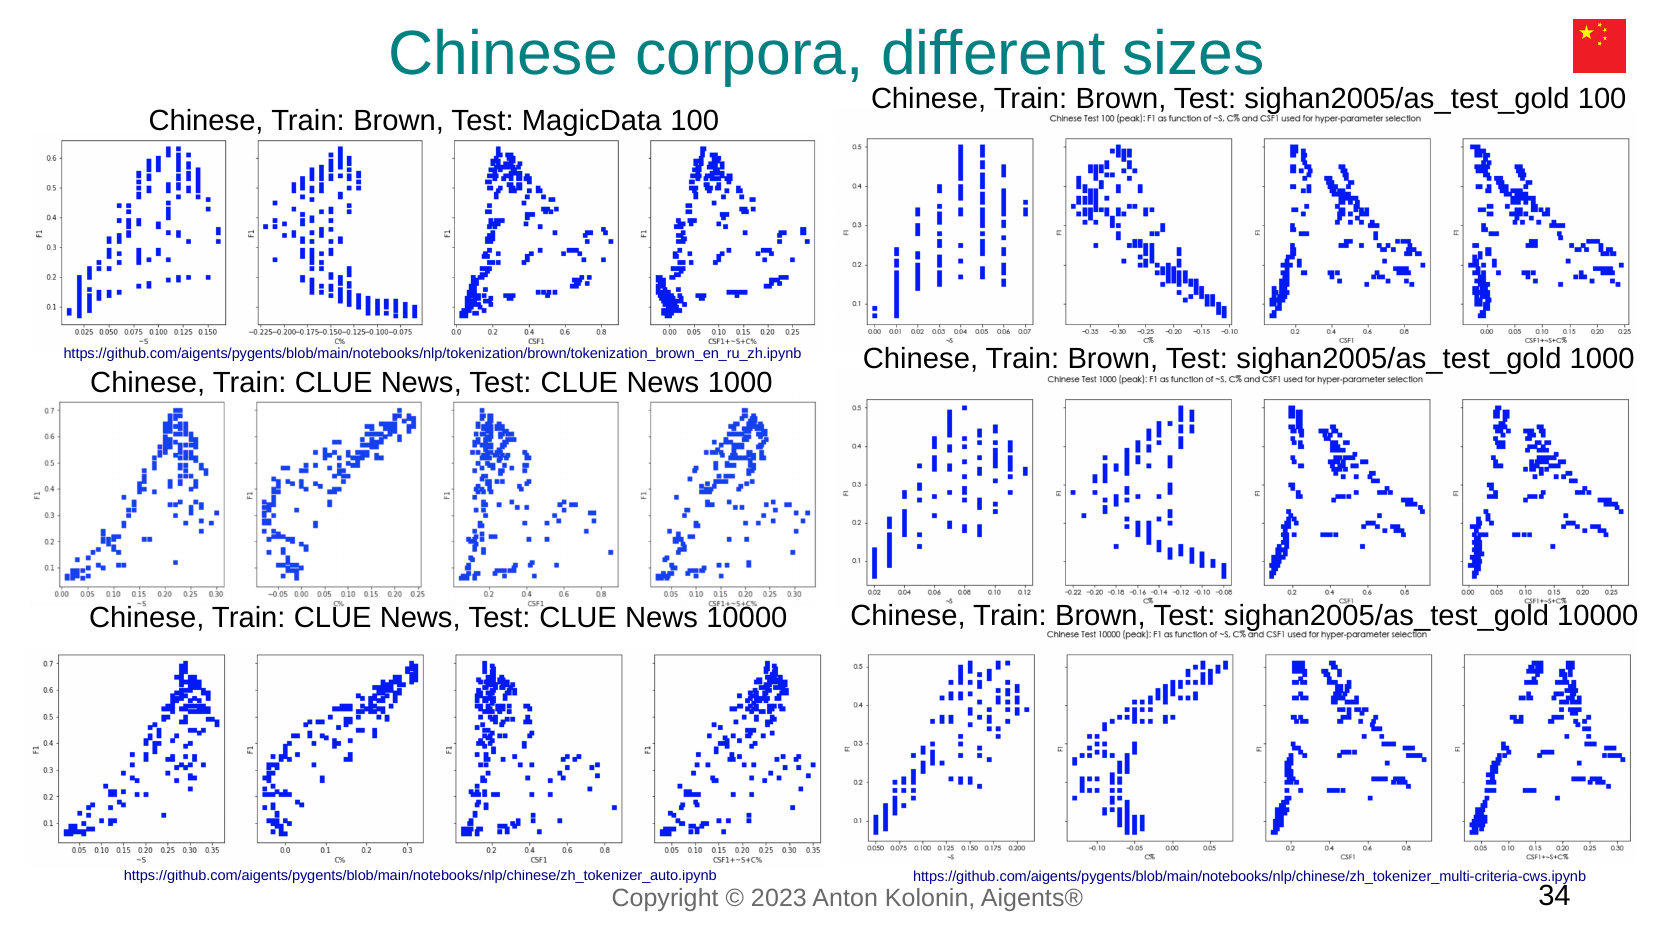

Chinese corpora, different sizes
Chinese, Train: Brown, Test: sighan2005/as_test_gold 100
Chinese, Train: Brown, Test: MagicData 100
Chinese, Train: Brown, Test: sighan2005/as_test_gold 1000
https://github.com/aigents/pygents/blob/main/notebooks/nlp/tokenization/brown/tokenization_brown_en_ru_zh.ipynb
Chinese, Train: CLUE News, Test: CLUE News 1000
Chinese, Train: CLUE News, Test: CLUE News 10000
Chinese, Train: Brown, Test: sighan2005/as_test_gold 10000
https://github.com/aigents/pygents/blob/main/notebooks/nlp/chinese/zh_tokenizer_auto.ipynb
https://github.com/aigents/pygents/blob/main/notebooks/nlp/chinese/zh_tokenizer_multi-criteria-cws.ipynb
Copyright © 2023 Anton Kolonin, Aigents®
34